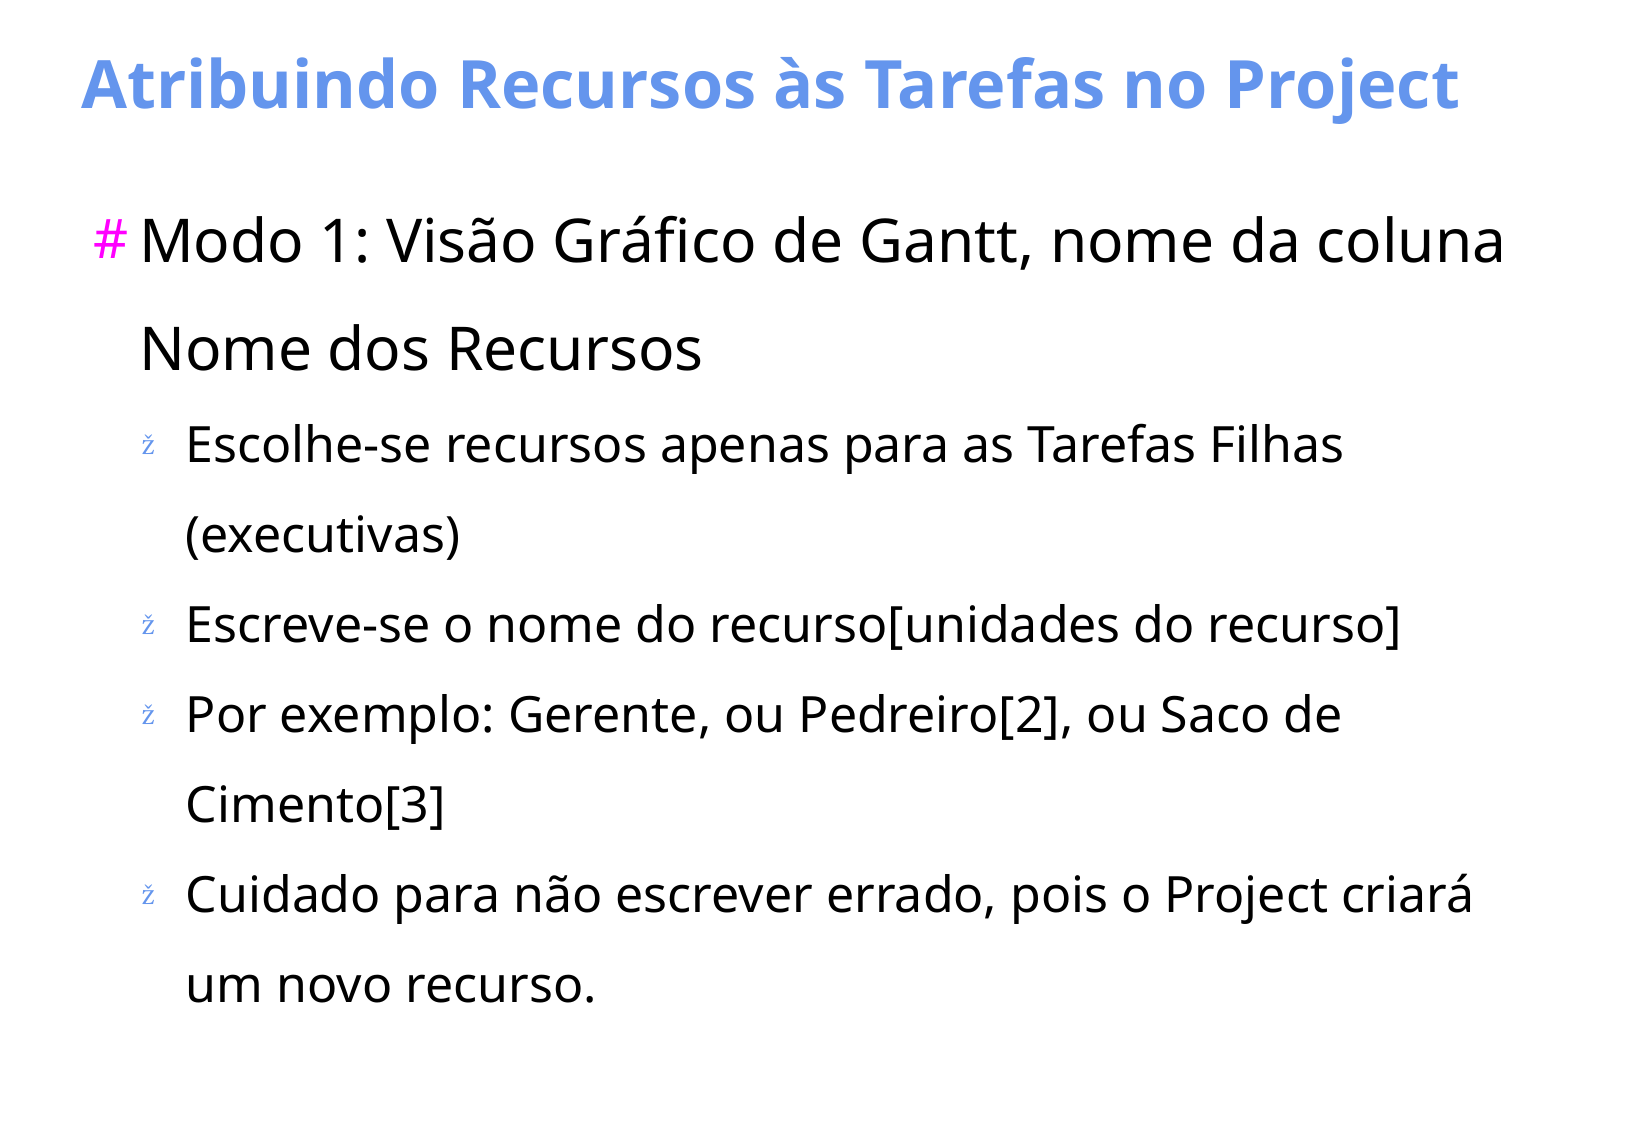

# Atribuindo Recursos às Tarefas no Project
Modo 1: Visão Gráfico de Gantt, nome da coluna Nome dos Recursos
Escolhe-se recursos apenas para as Tarefas Filhas (executivas)
Escreve-se o nome do recurso[unidades do recurso]
Por exemplo: Gerente, ou Pedreiro[2], ou Saco de Cimento[3]
Cuidado para não escrever errado, pois o Project criará um novo recurso.